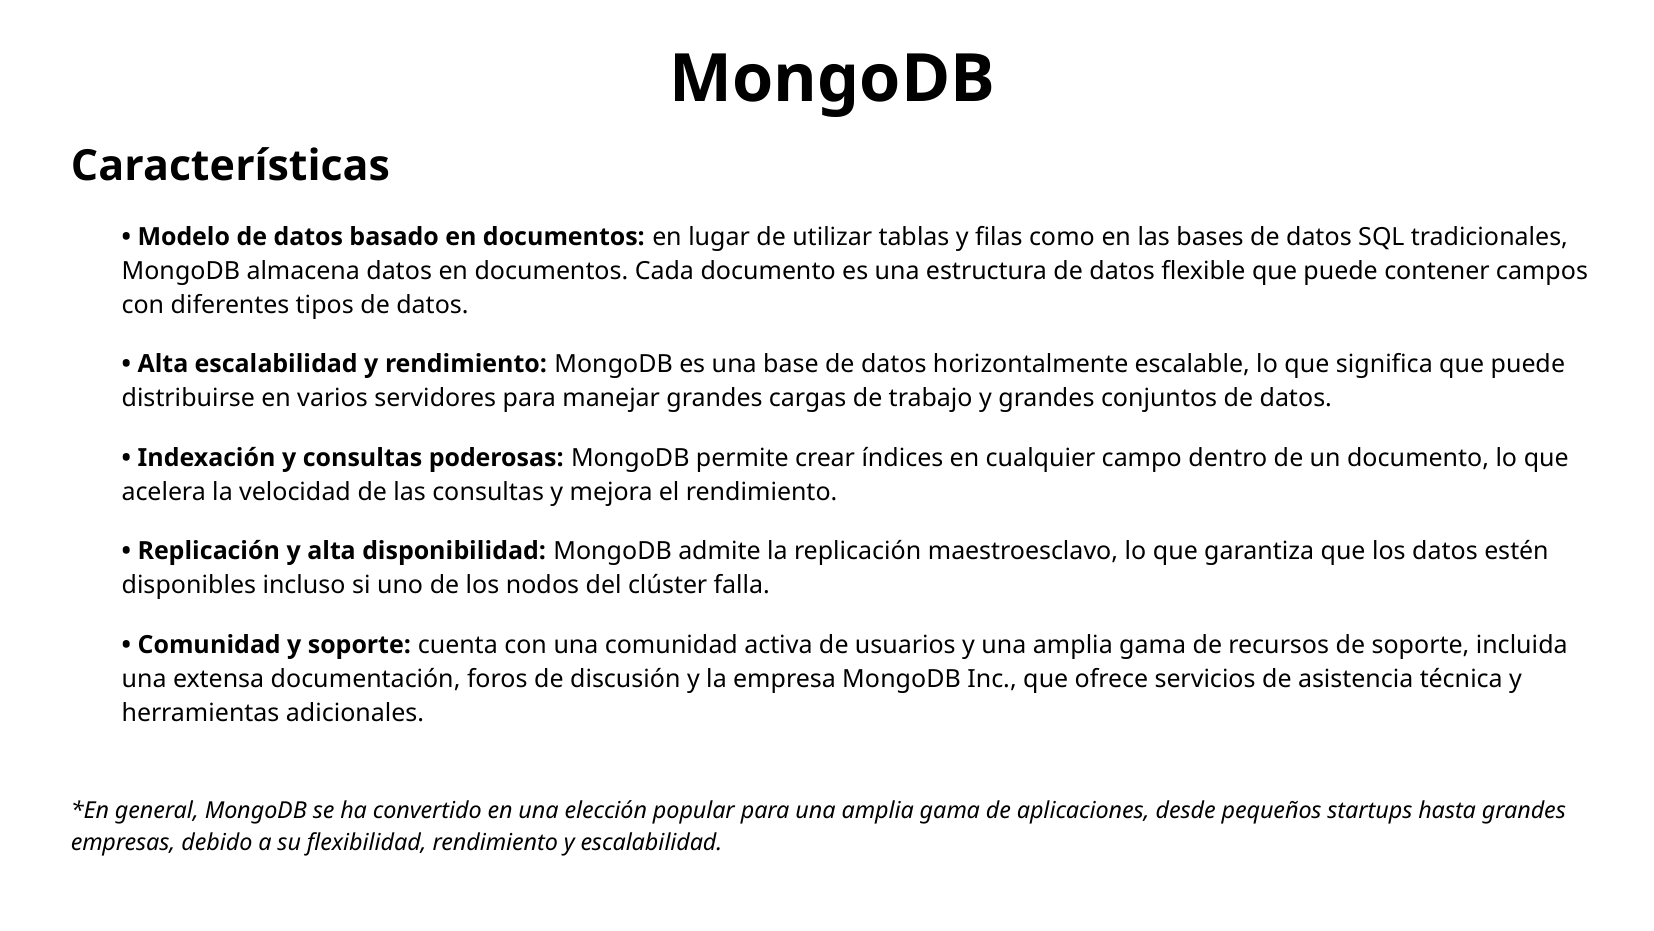

# MongoDB
Características
• Modelo de datos basado en documentos: en lugar de utilizar tablas y filas como en las bases de datos SQL tradicionales, MongoDB almacena datos en documentos. Cada documento es una estructura de datos flexible que puede contener campos con diferentes tipos de datos.
• Alta escalabilidad y rendimiento: MongoDB es una base de datos horizontalmente escalable, lo que significa que puede distribuirse en varios servidores para manejar grandes cargas de trabajo y grandes conjuntos de datos.
• Indexación y consultas poderosas: MongoDB permite crear índices en cualquier campo dentro de un documento, lo que acelera la velocidad de las consultas y mejora el rendimiento.
• Replicación y alta disponibilidad: MongoDB admite la replicación maestroesclavo, lo que garantiza que los datos estén disponibles incluso si uno de los nodos del clúster falla.
• Comunidad y soporte: cuenta con una comunidad activa de usuarios y una amplia gama de recursos de soporte, incluida una extensa documentación, foros de discusión y la empresa MongoDB Inc., que ofrece servicios de asistencia técnica y herramientas adicionales.
*En general, MongoDB se ha convertido en una elección popular para una amplia gama de aplicaciones, desde pequeños startups hasta grandes empresas, debido a su flexibilidad, rendimiento y escalabilidad.